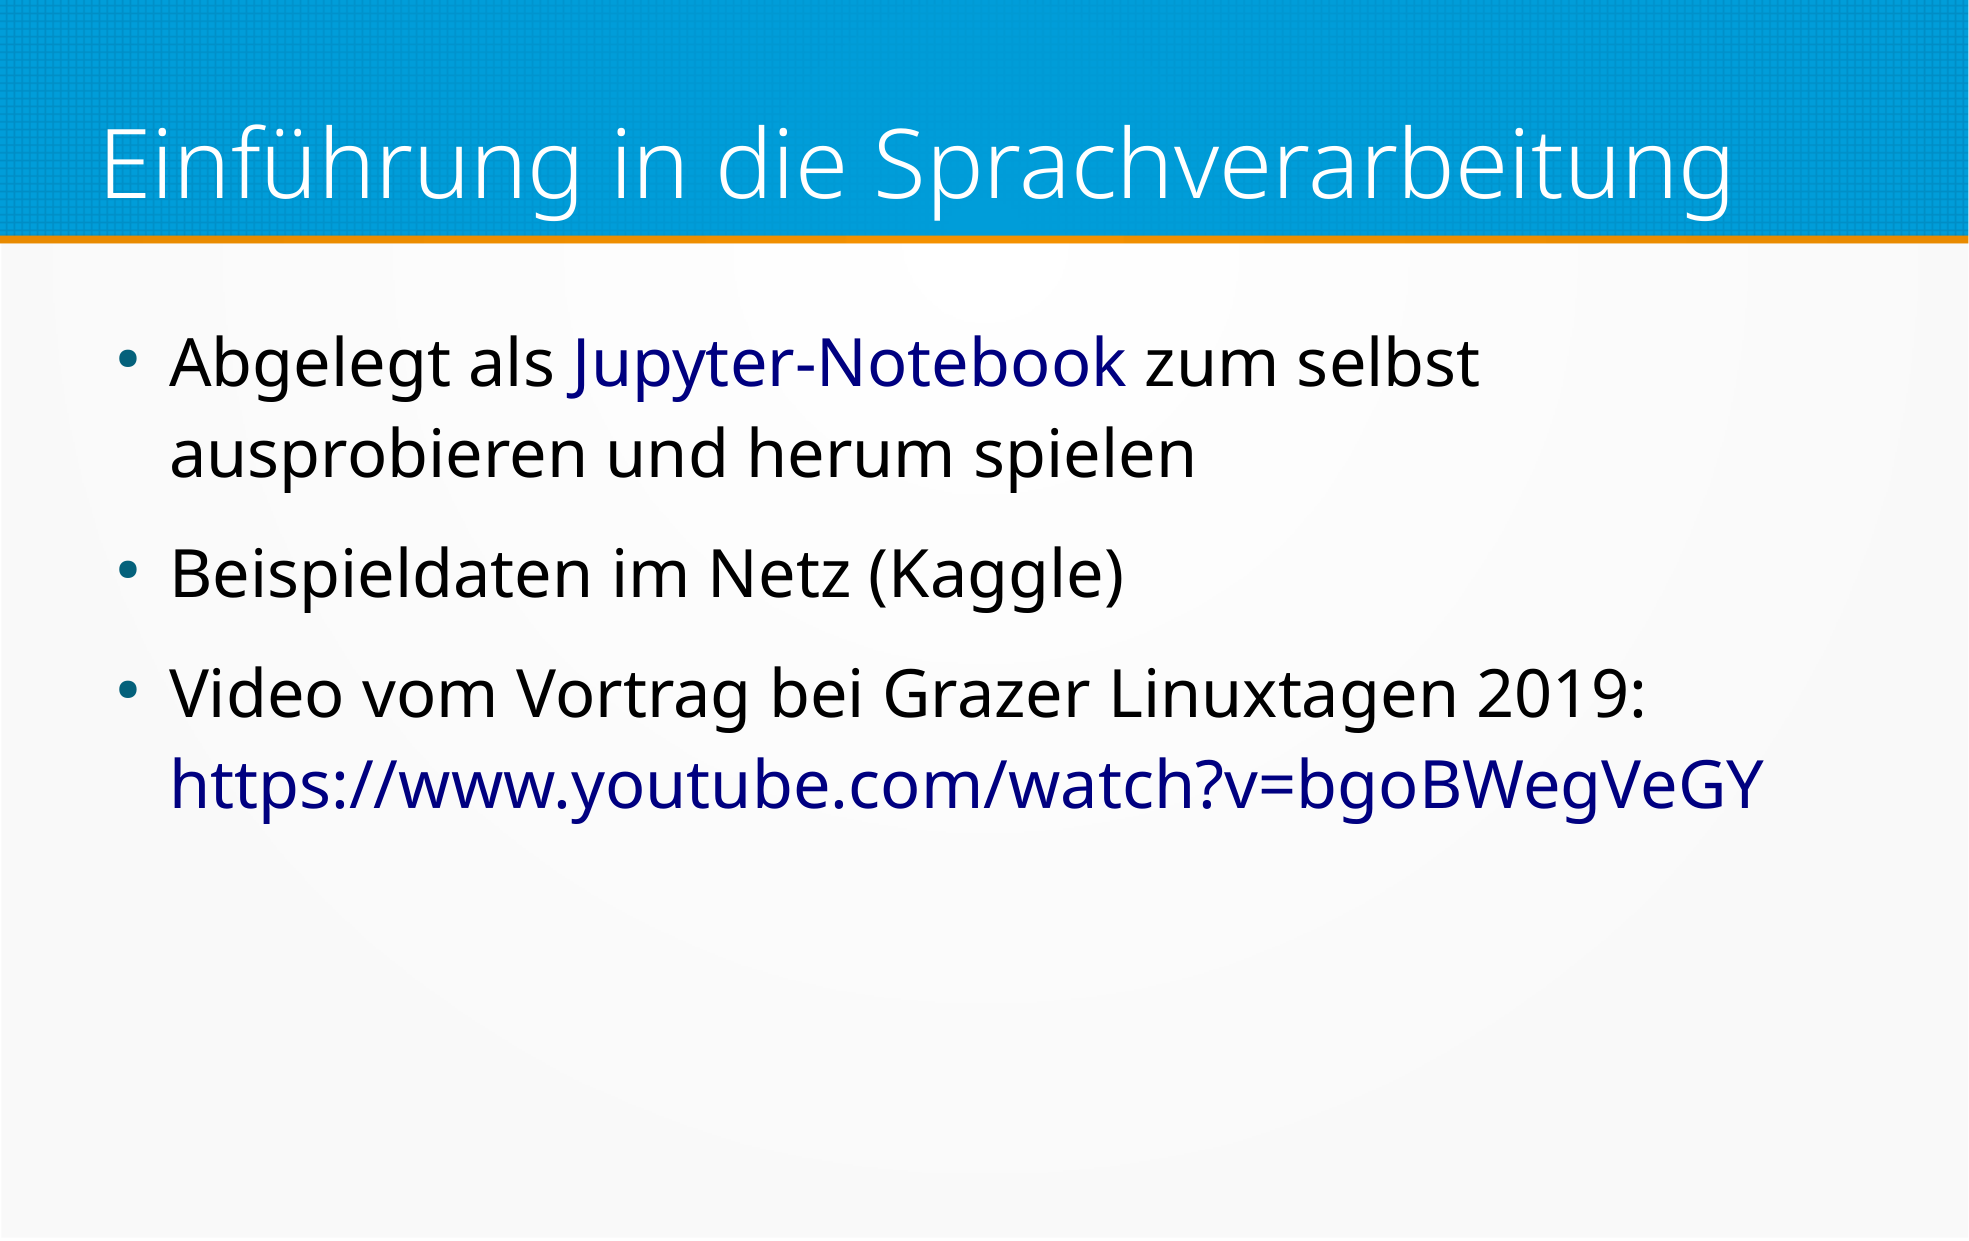

# Einführung in die Sprachverarbeitung
Abgelegt als Jupyter-Notebook zum selbst ausprobieren und herum spielen
Beispieldaten im Netz (Kaggle)
Video vom Vortrag bei Grazer Linuxtagen 2019: https://www.youtube.com/watch?v=bgoBWegVeGY